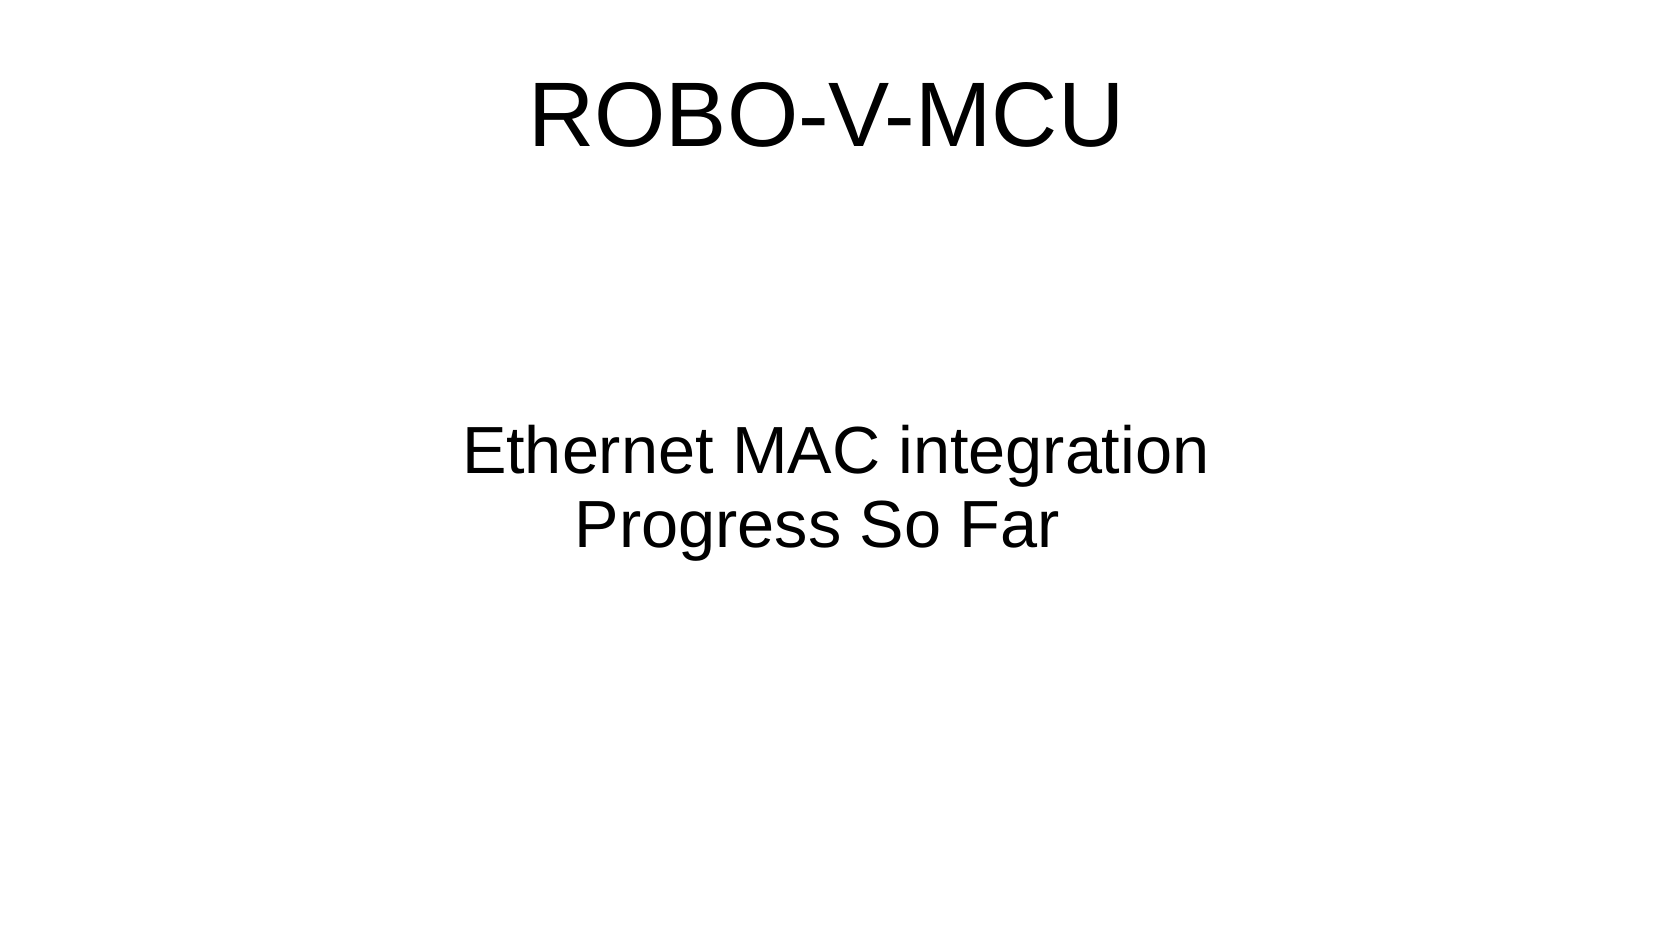

# ROBO-V-MCU
 Ethernet MAC integration
Progress So Far